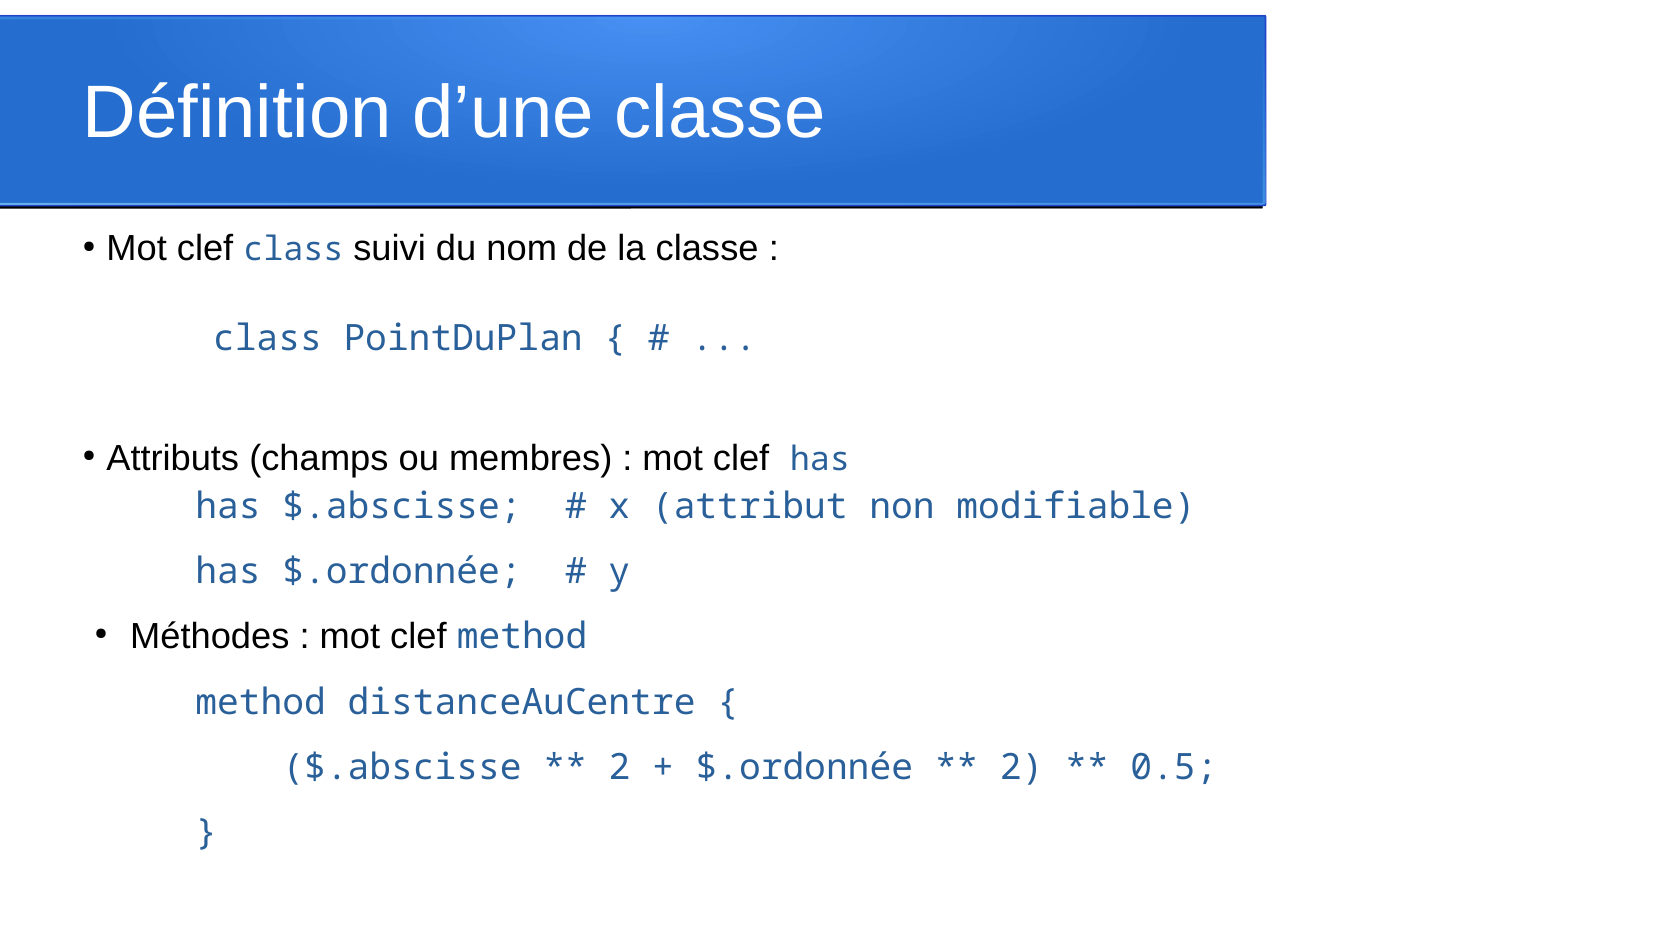

# Définition d’une classe
Mot clef class suivi du nom de la classe :
 class PointDuPlan { # ...
Attributs (champs ou membres) : mot clef has
 has $.abscisse; # x (attribut non modifiable)
 has $.ordonnée; # y
Méthodes : mot clef method
 method distanceAuCentre {
 ($.abscisse ** 2 + $.ordonnée ** 2) ** 0.5;
 }